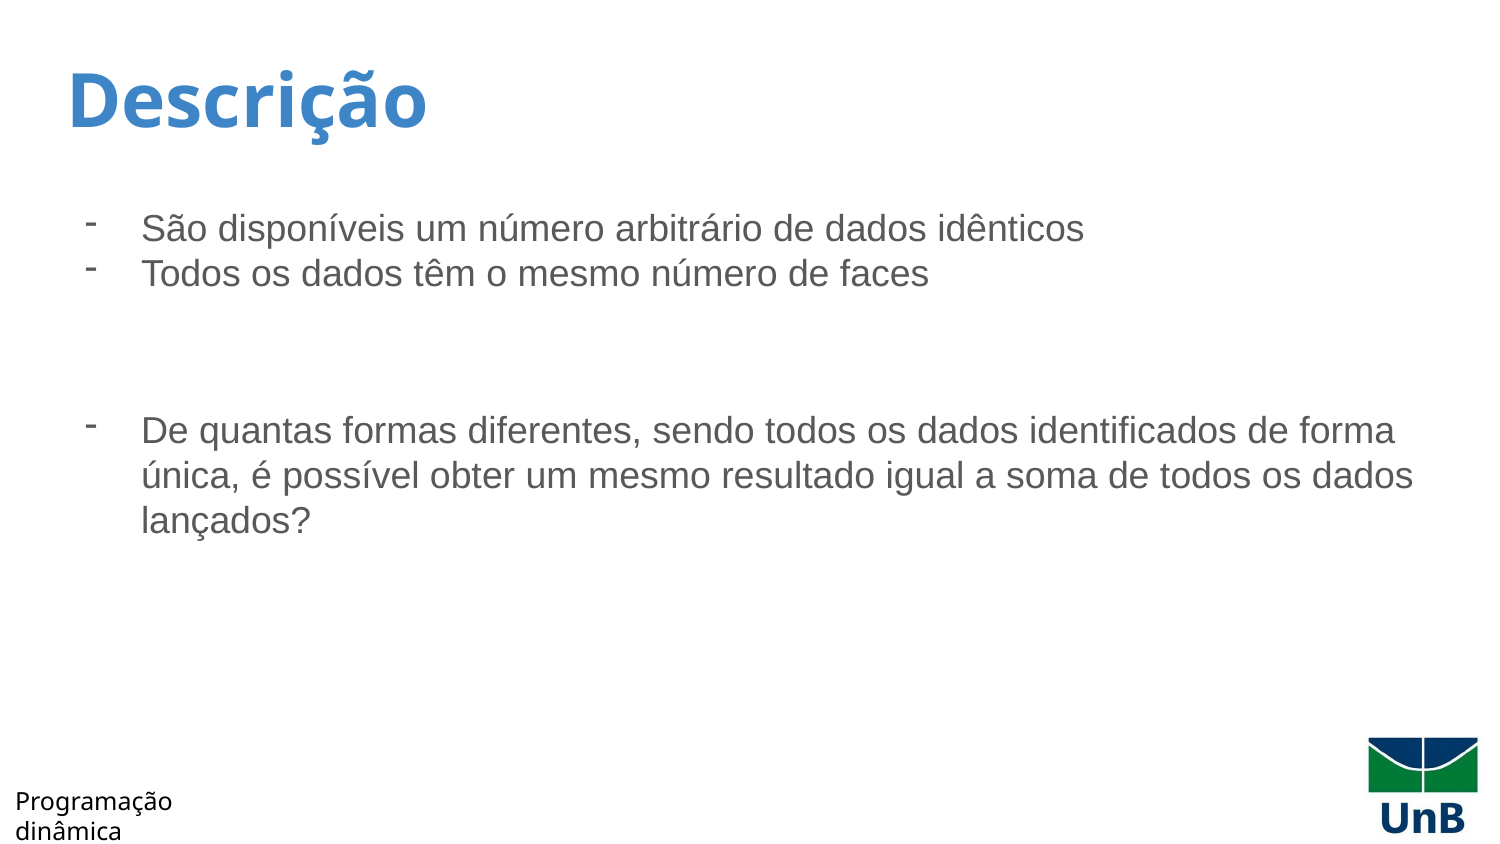

# Descrição
São disponíveis um número arbitrário de dados idênticos
Todos os dados têm o mesmo número de faces
De quantas formas diferentes, sendo todos os dados identificados de forma única, é possível obter um mesmo resultado igual a soma de todos os dados lançados?
Programação dinâmica